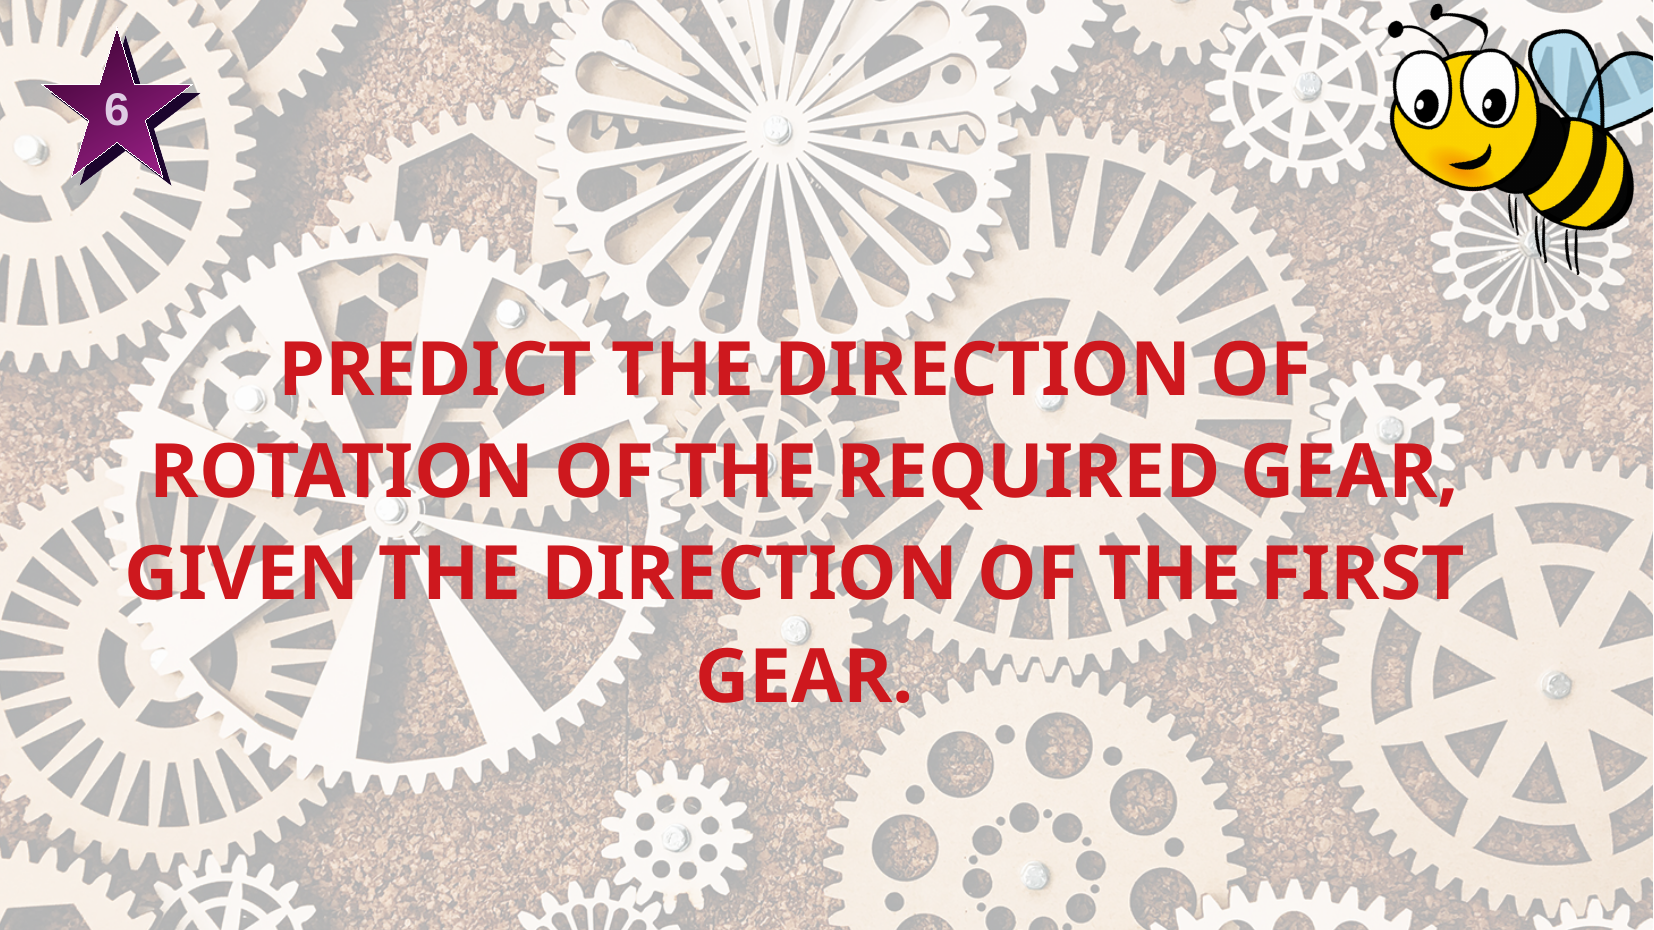

6
PREDICT THE DIRECTION OF
ROTATION OF THE REQUIRED GEAR,
GIVEN THE DIRECTION OF THE FIRST
GEAR.